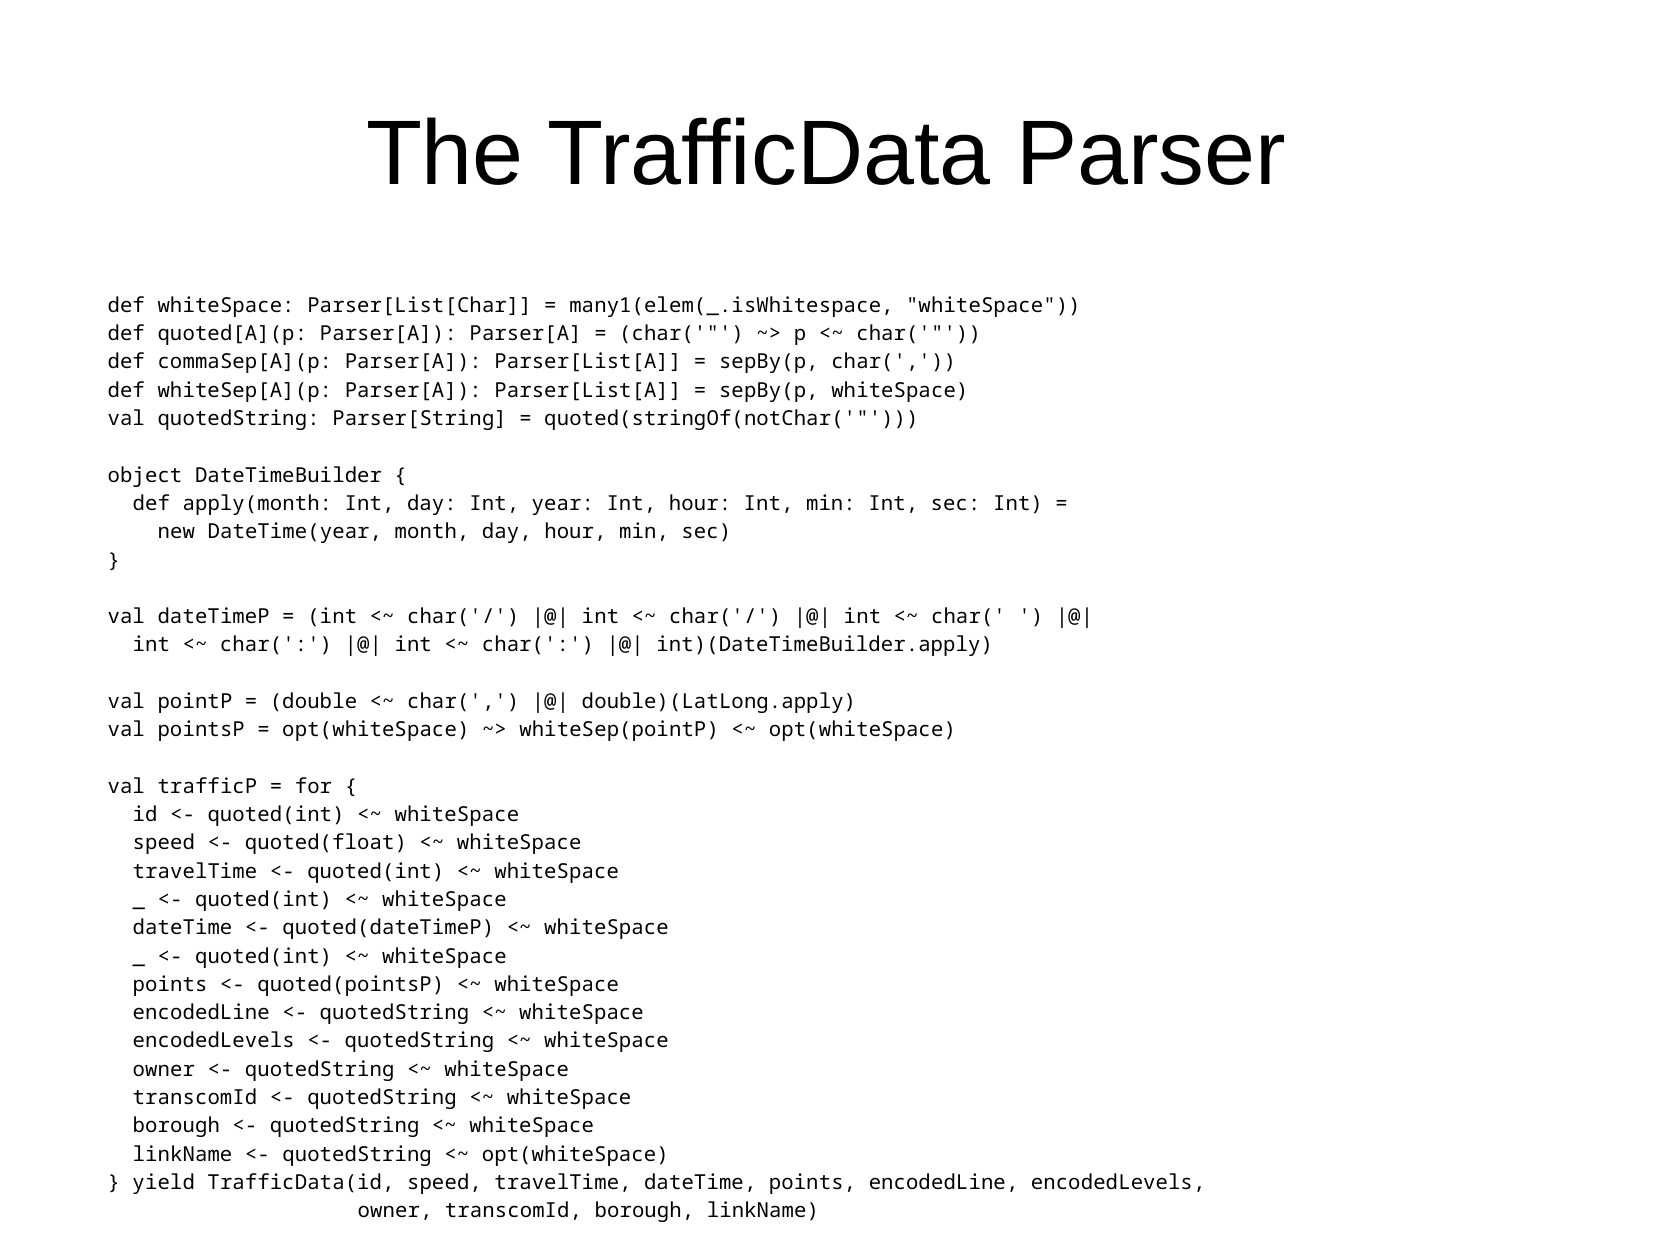

# The TrafficData Parser
 def whiteSpace: Parser[List[Char]] = many1(elem(_.isWhitespace, "whiteSpace"))
 def quoted[A](p: Parser[A]): Parser[A] = (char('"') ~> p <~ char('"'))
 def commaSep[A](p: Parser[A]): Parser[List[A]] = sepBy(p, char(','))
 def whiteSep[A](p: Parser[A]): Parser[List[A]] = sepBy(p, whiteSpace)
 val quotedString: Parser[String] = quoted(stringOf(notChar('"')))
 object DateTimeBuilder {
 def apply(month: Int, day: Int, year: Int, hour: Int, min: Int, sec: Int) =
 new DateTime(year, month, day, hour, min, sec)
 }
 val dateTimeP = (int <~ char('/') |@| int <~ char('/') |@| int <~ char(' ') |@|
 int <~ char(':') |@| int <~ char(':') |@| int)(DateTimeBuilder.apply)
 val pointP = (double <~ char(',') |@| double)(LatLong.apply)
 val pointsP = opt(whiteSpace) ~> whiteSep(pointP) <~ opt(whiteSpace)
 val trafficP = for {
 id <- quoted(int) <~ whiteSpace
 speed <- quoted(float) <~ whiteSpace
 travelTime <- quoted(int) <~ whiteSpace
 _ <- quoted(int) <~ whiteSpace
 dateTime <- quoted(dateTimeP) <~ whiteSpace
 _ <- quoted(int) <~ whiteSpace
 points <- quoted(pointsP) <~ whiteSpace
 encodedLine <- quotedString <~ whiteSpace
 encodedLevels <- quotedString <~ whiteSpace
 owner <- quotedString <~ whiteSpace
 transcomId <- quotedString <~ whiteSpace
 borough <- quotedString <~ whiteSpace
 linkName <- quotedString <~ opt(whiteSpace)
 } yield TrafficData(id, speed, travelTime, dateTime, points, encodedLine, encodedLevels,
 owner, transcomId, borough, linkName)